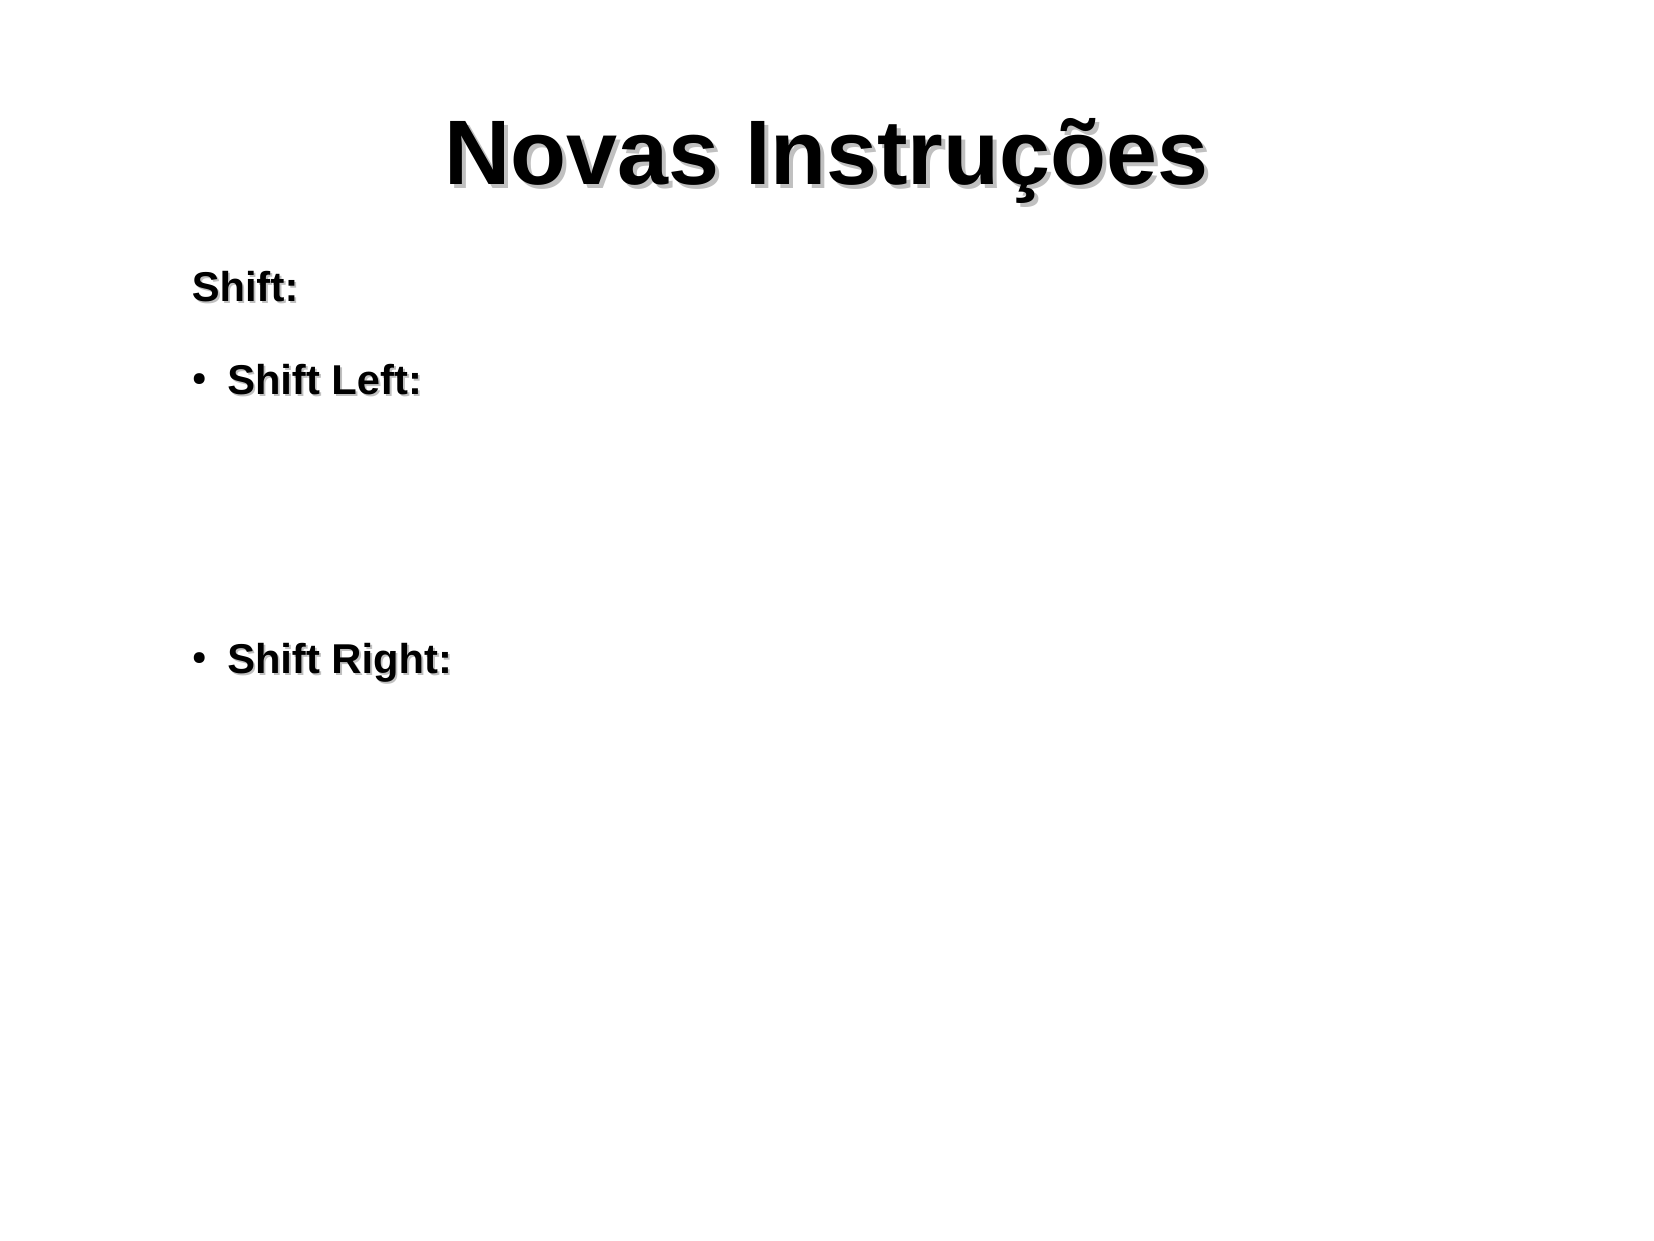

# Novas Instruções
Shift:
Shift Left:
Shift Right: